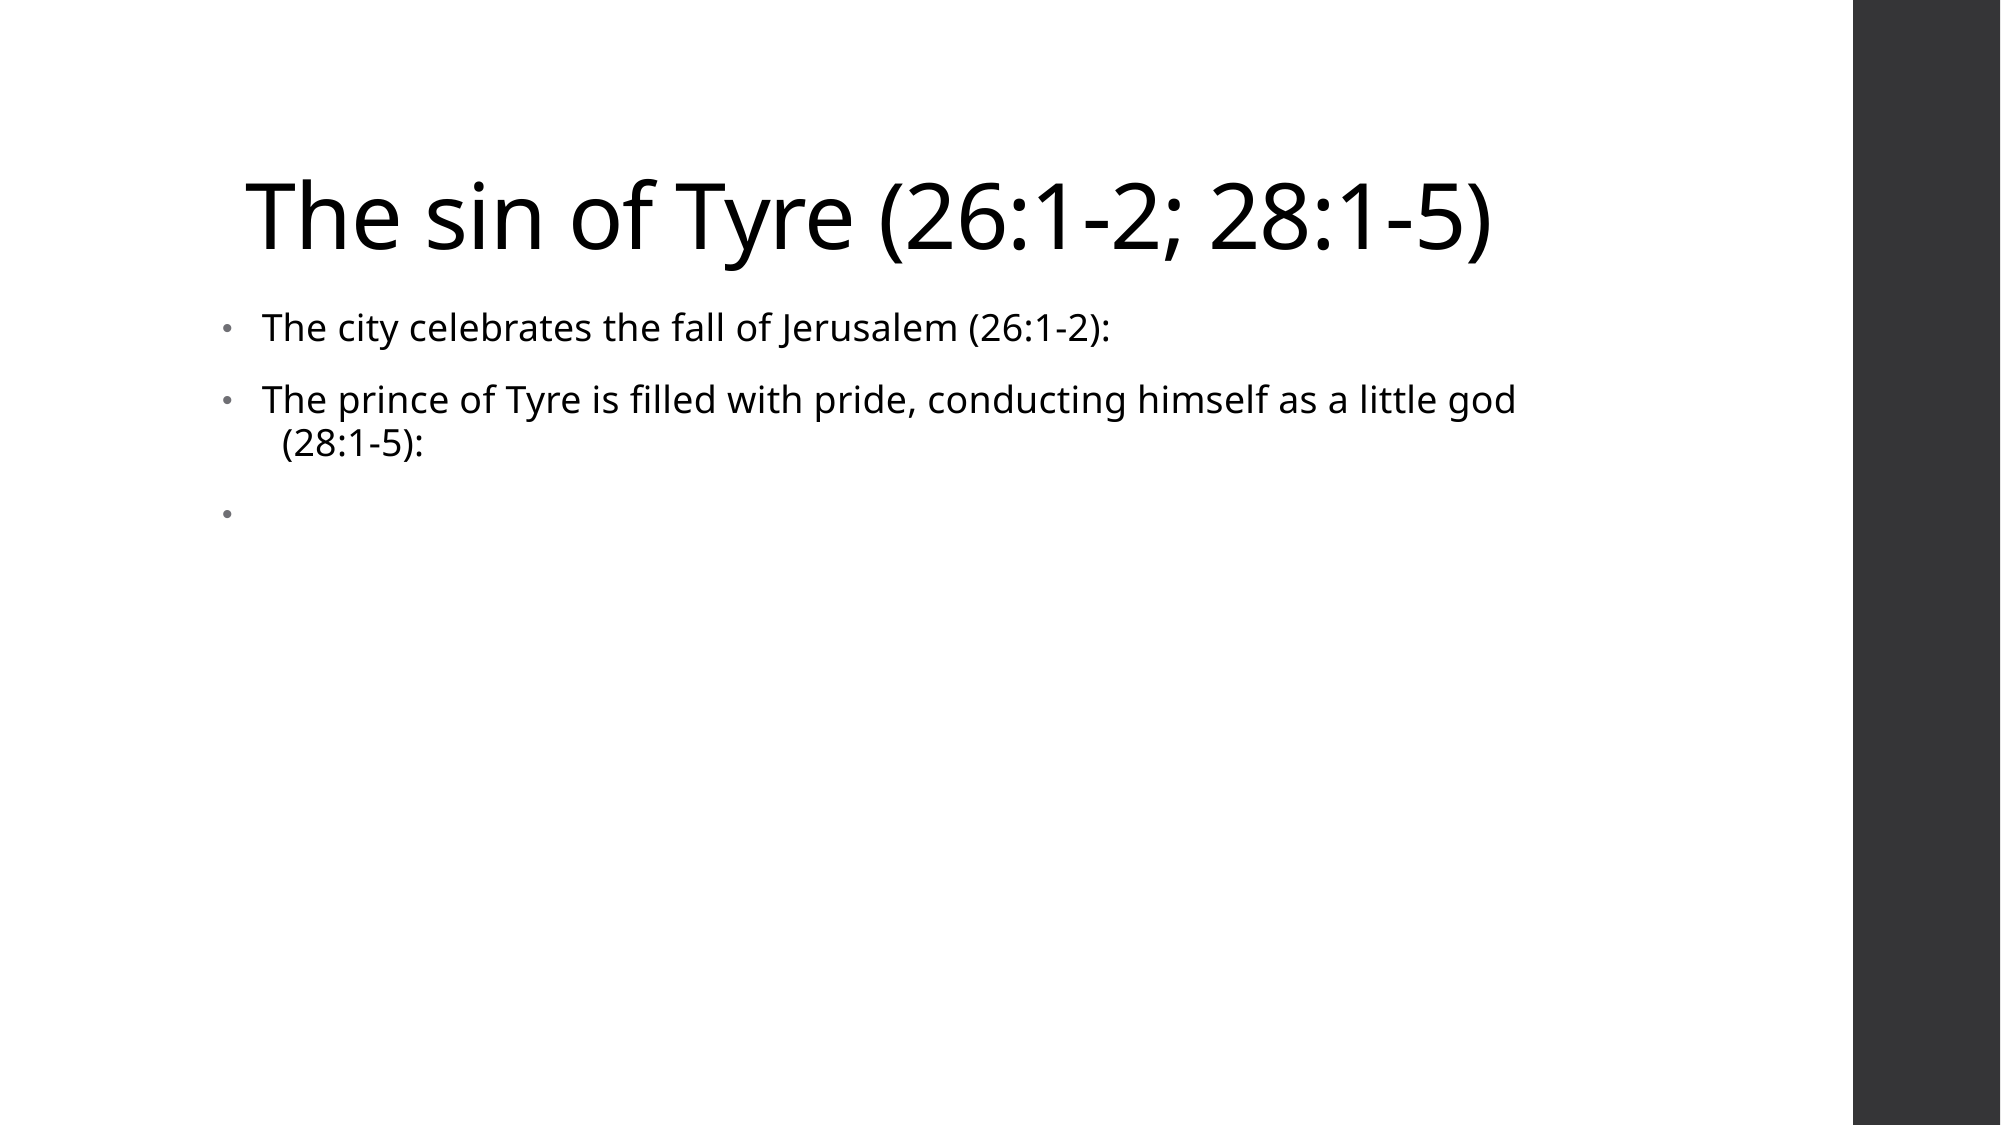

# The sin of Tyre (26:1-2; 28:1-5)
 The city celebrates the fall of Jerusalem (26:1-2):
 The prince of Tyre is filled with pride, conducting himself as a little god (28:1-5):